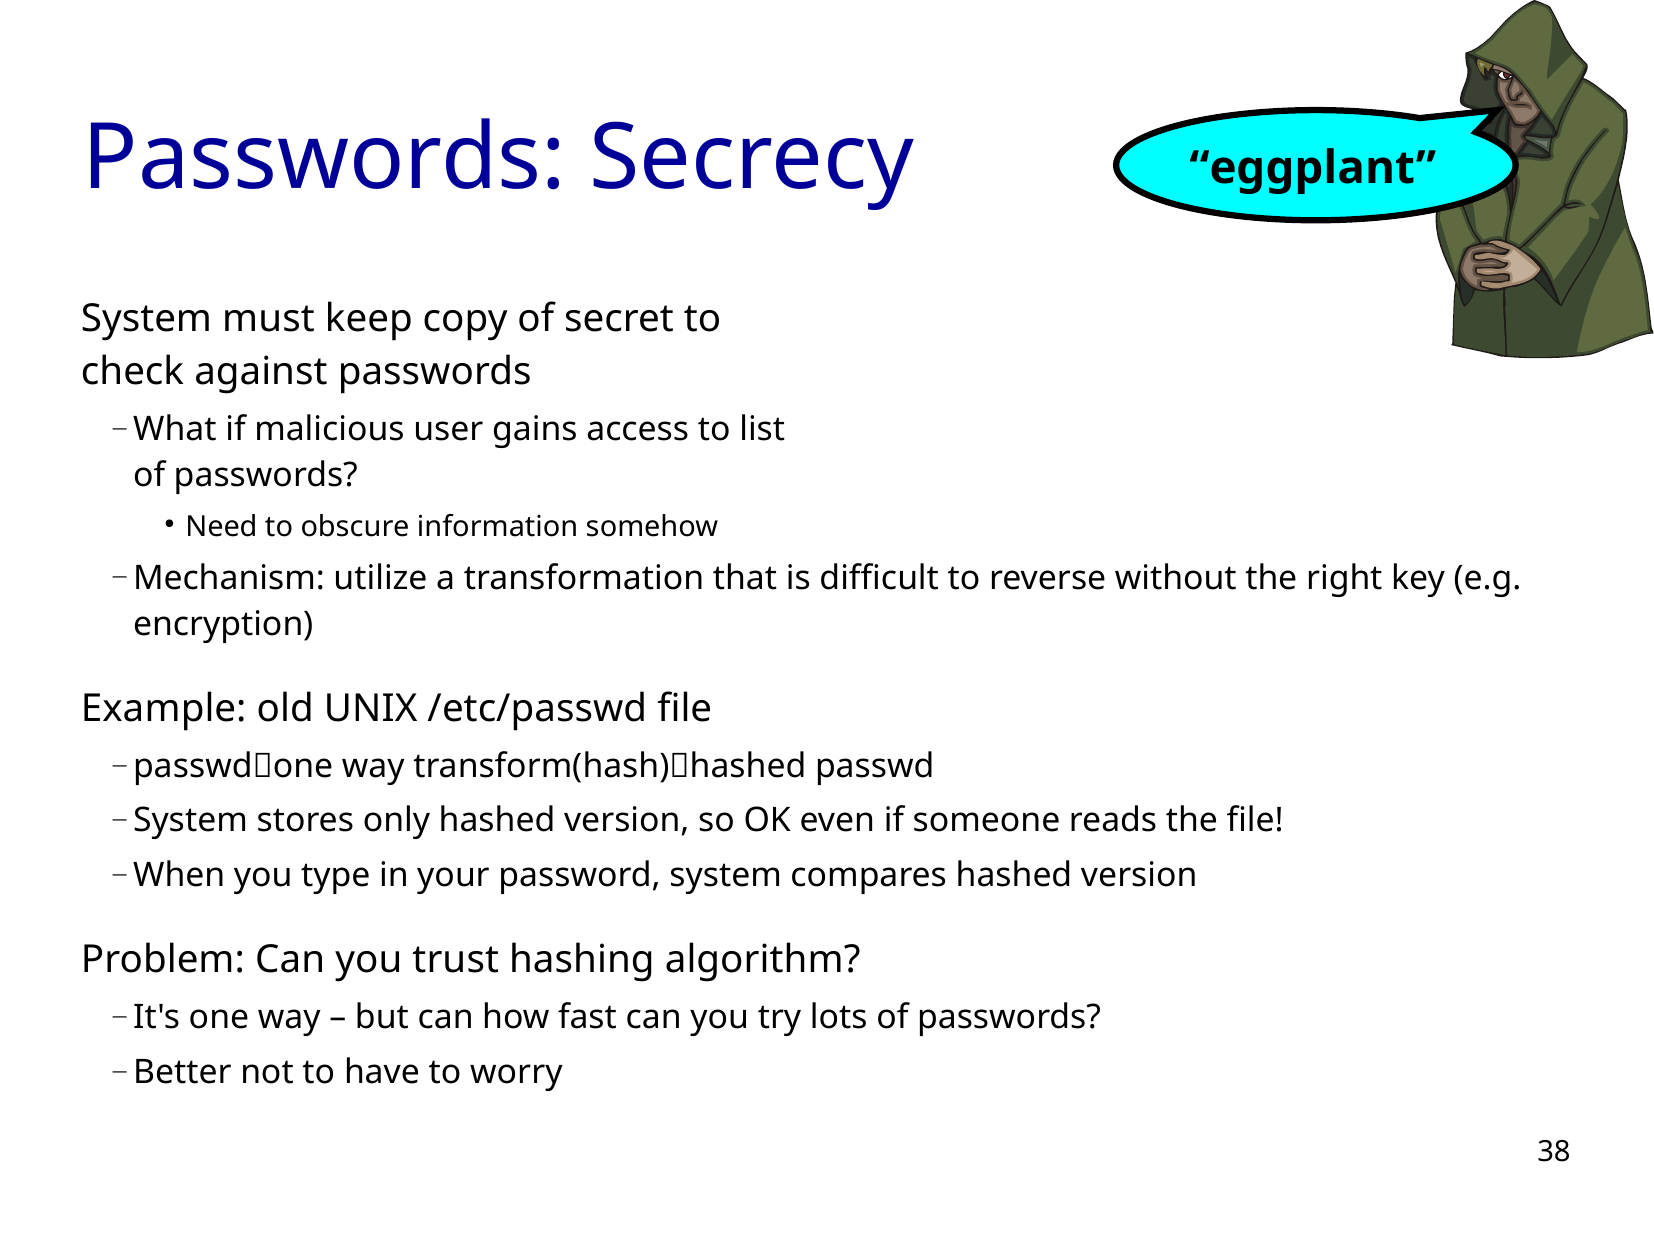

# Passwords: Secrecy
“eggplant”
System must keep copy of secret to
check against passwords
What if malicious user gains access to list
of passwords?
Need to obscure information somehow
Mechanism: utilize a transformation that is difficult to reverse without the right key (e.g. encryption)
Example: old UNIX /etc/passwd file
passwdone way transform(hash)hashed passwd
System stores only hashed version, so OK even if someone reads the file!
When you type in your password, system compares hashed version
Problem: Can you trust hashing algorithm?
It's one way – but can how fast can you try lots of passwords?
Better not to have to worry
38